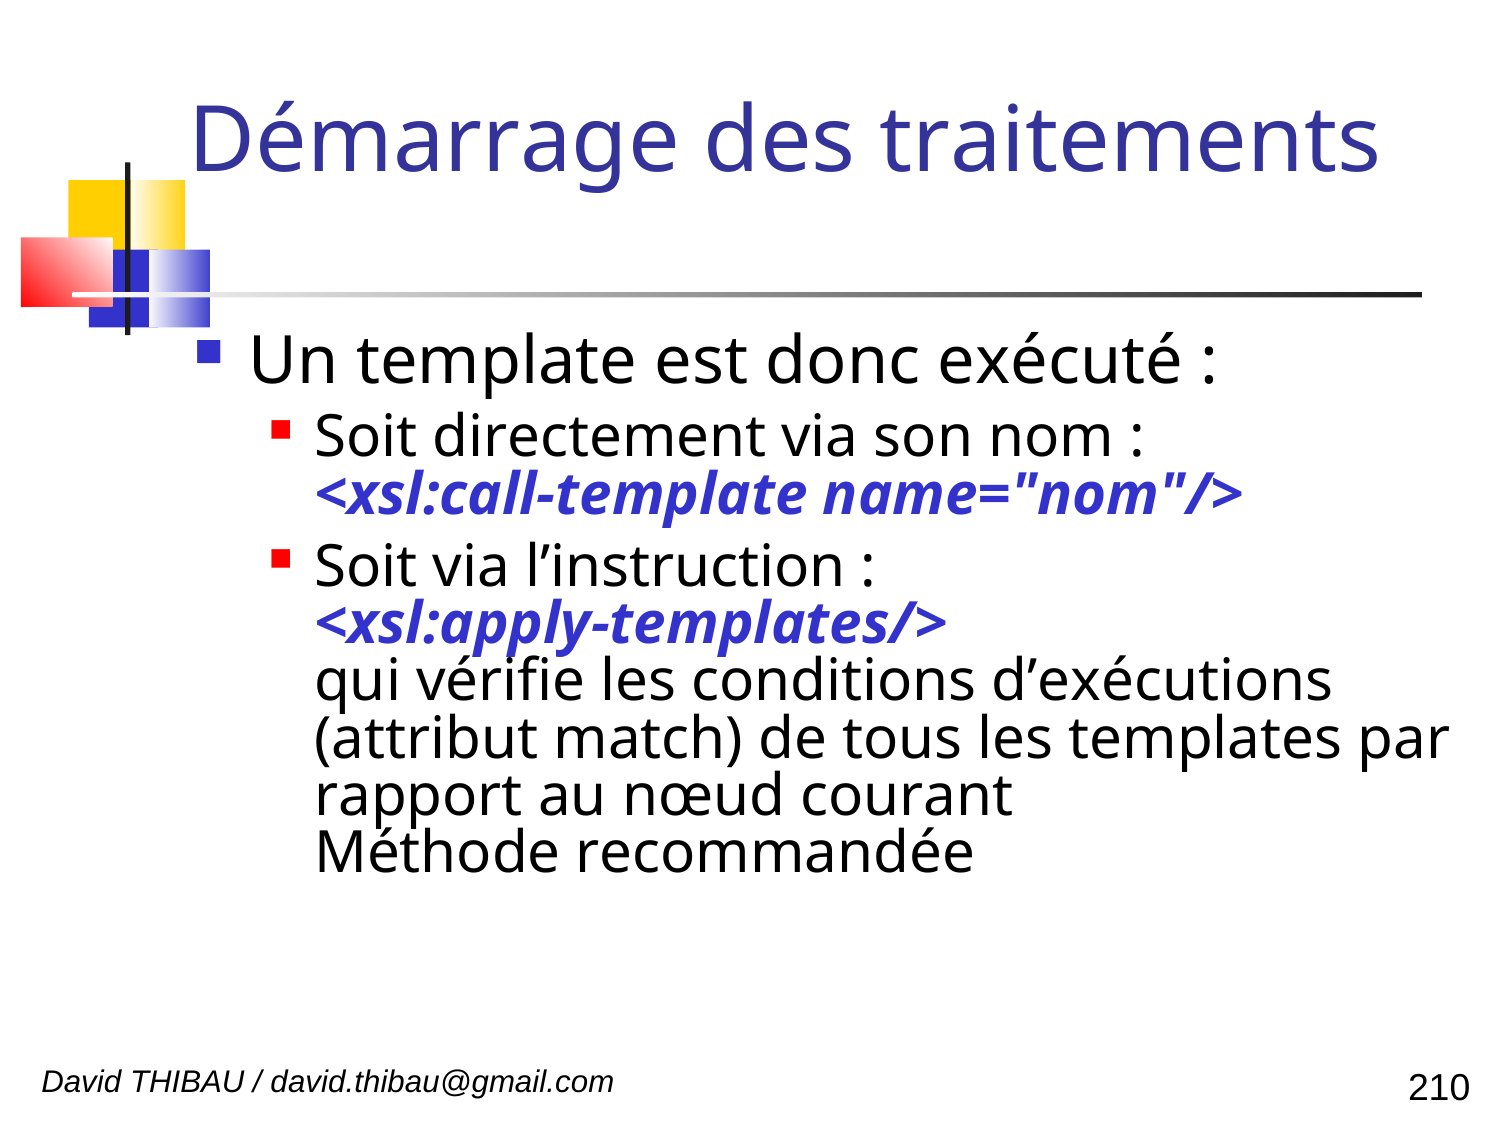

# Démarrage des traitements
Un template est donc exécuté :
Soit directement via son nom :
<xsl:call-template name="nom"/>
Soit via l’instruction :
<xsl:apply-templates/>
qui vérifie les conditions d’exécutions (attribut match) de tous les templates par rapport au nœud courant
Méthode recommandée